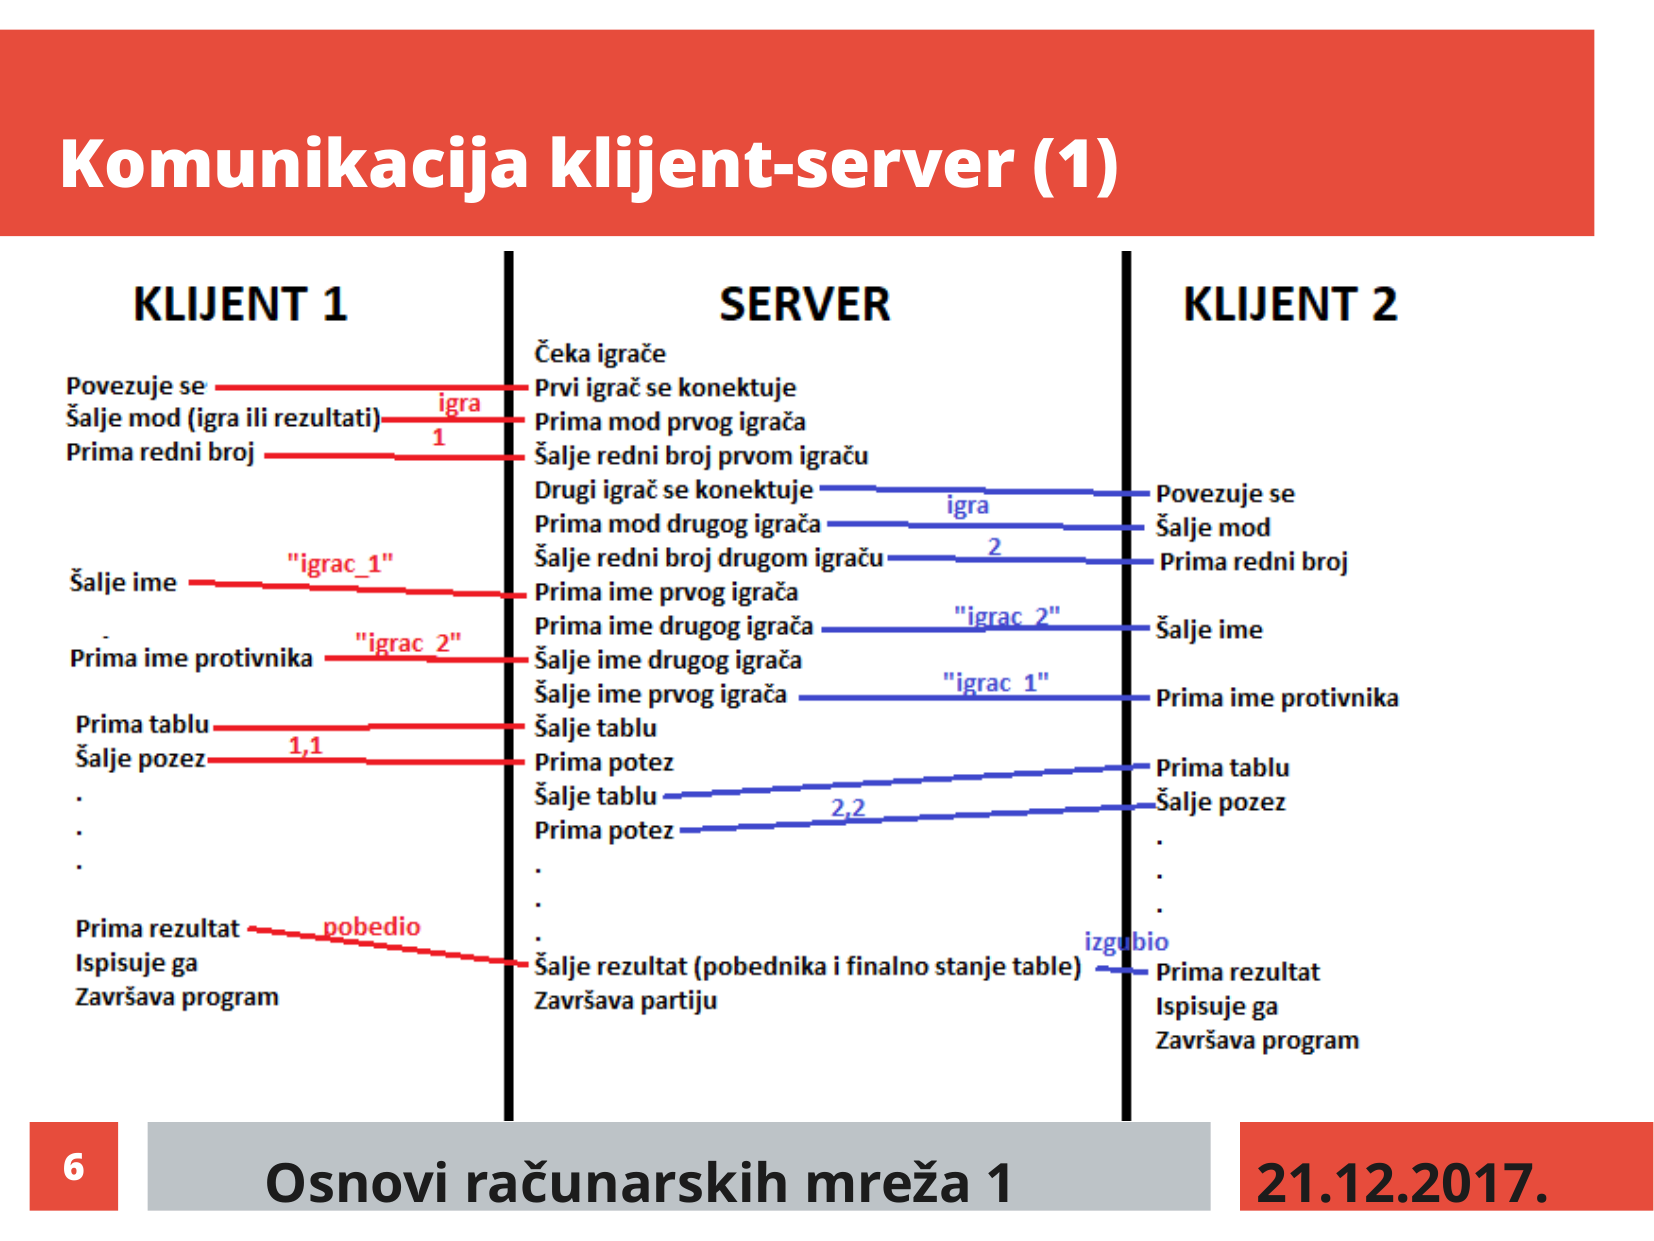

# Komunikacija klijent-server (1)
6
Osnovi računarskih mreža 1
21.12.2017.